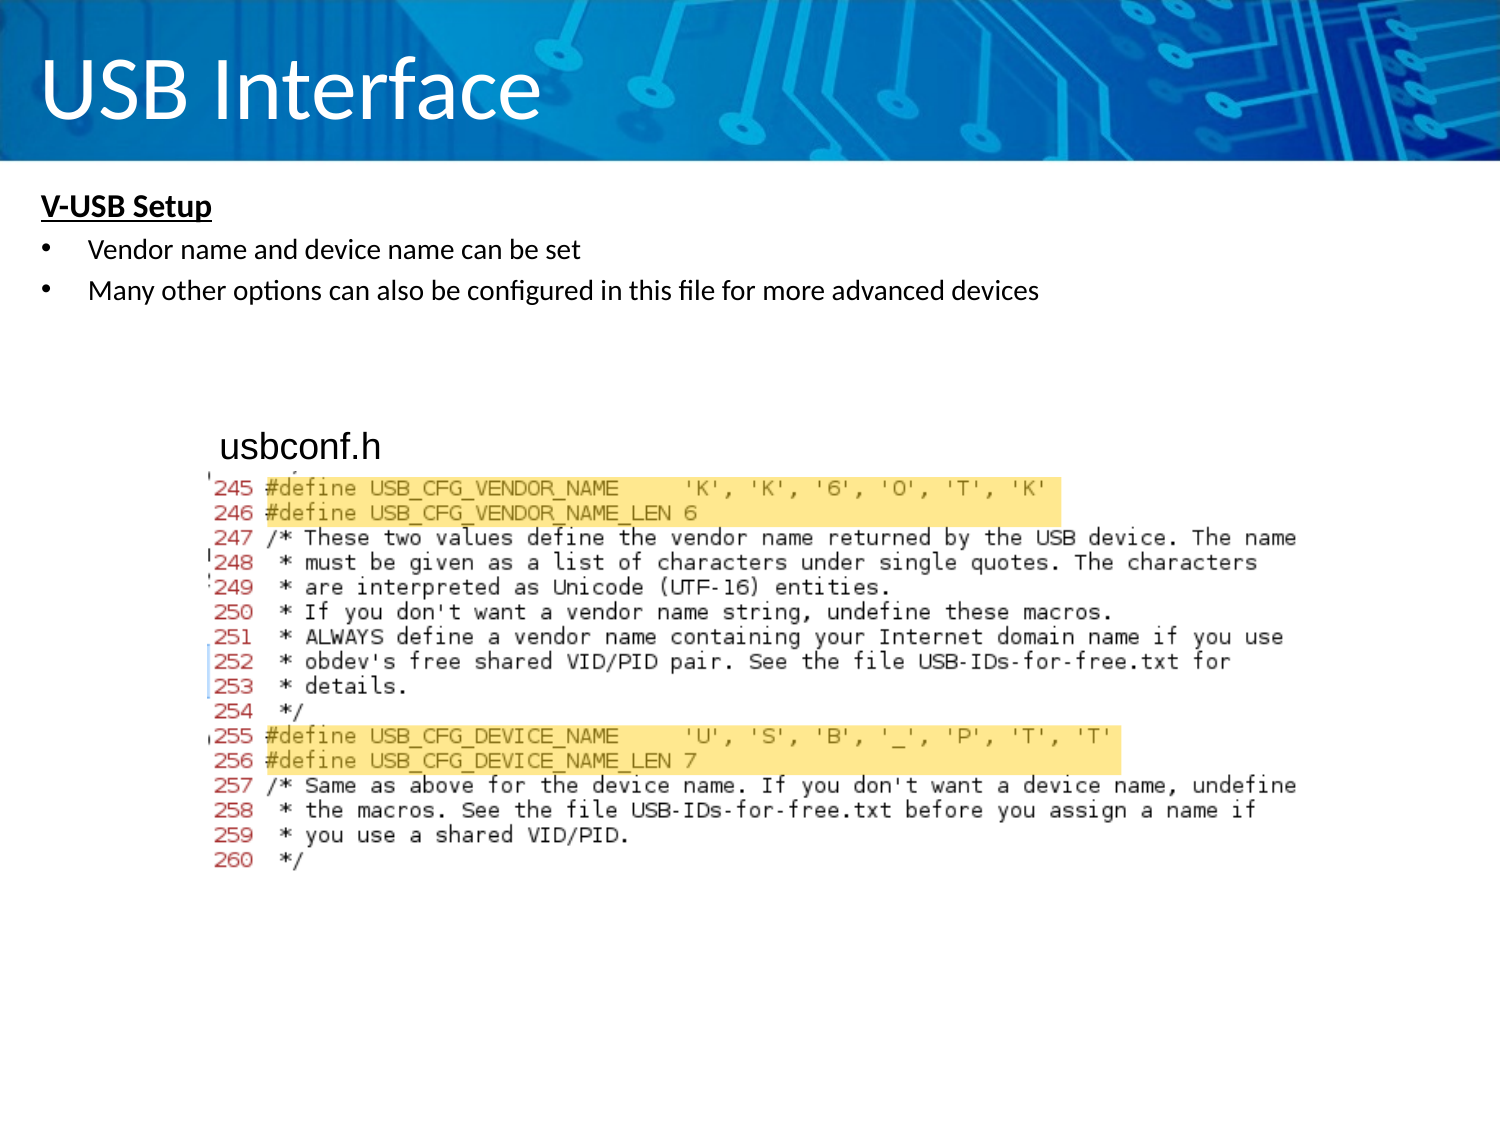

# USB Interface
V-USB Setup
Vendor name and device name can be set
Many other options can also be configured in this file for more advanced devices
usbconf.h